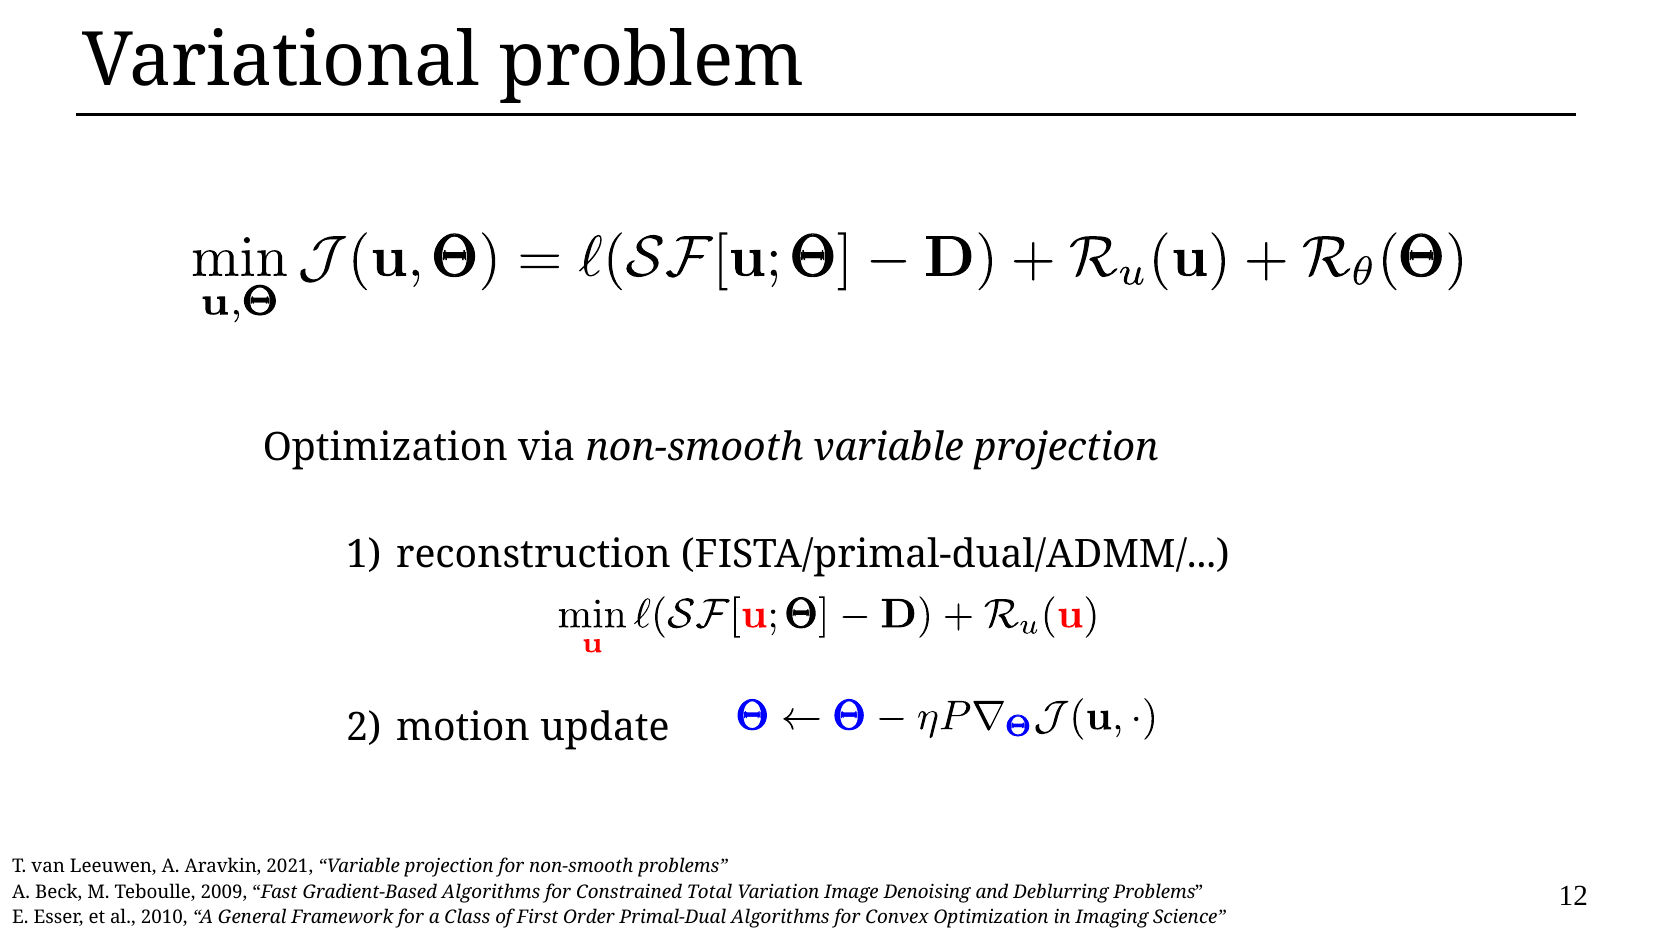

# Variational problem
Optimization via non-smooth variable projection
reconstruction (FISTA/primal-dual/ADMM/...)
motion update
T. van Leeuwen, A. Aravkin, 2021, “Variable projection for non-smooth problems”
A. Beck, M. Teboulle, 2009, “Fast Gradient-Based Algorithms for Constrained Total Variation Image Denoising and Deblurring Problems”
E. Esser, et al., 2010, “A General Framework for a Class of First Order Primal-Dual Algorithms for Convex Optimization in Imaging Science”